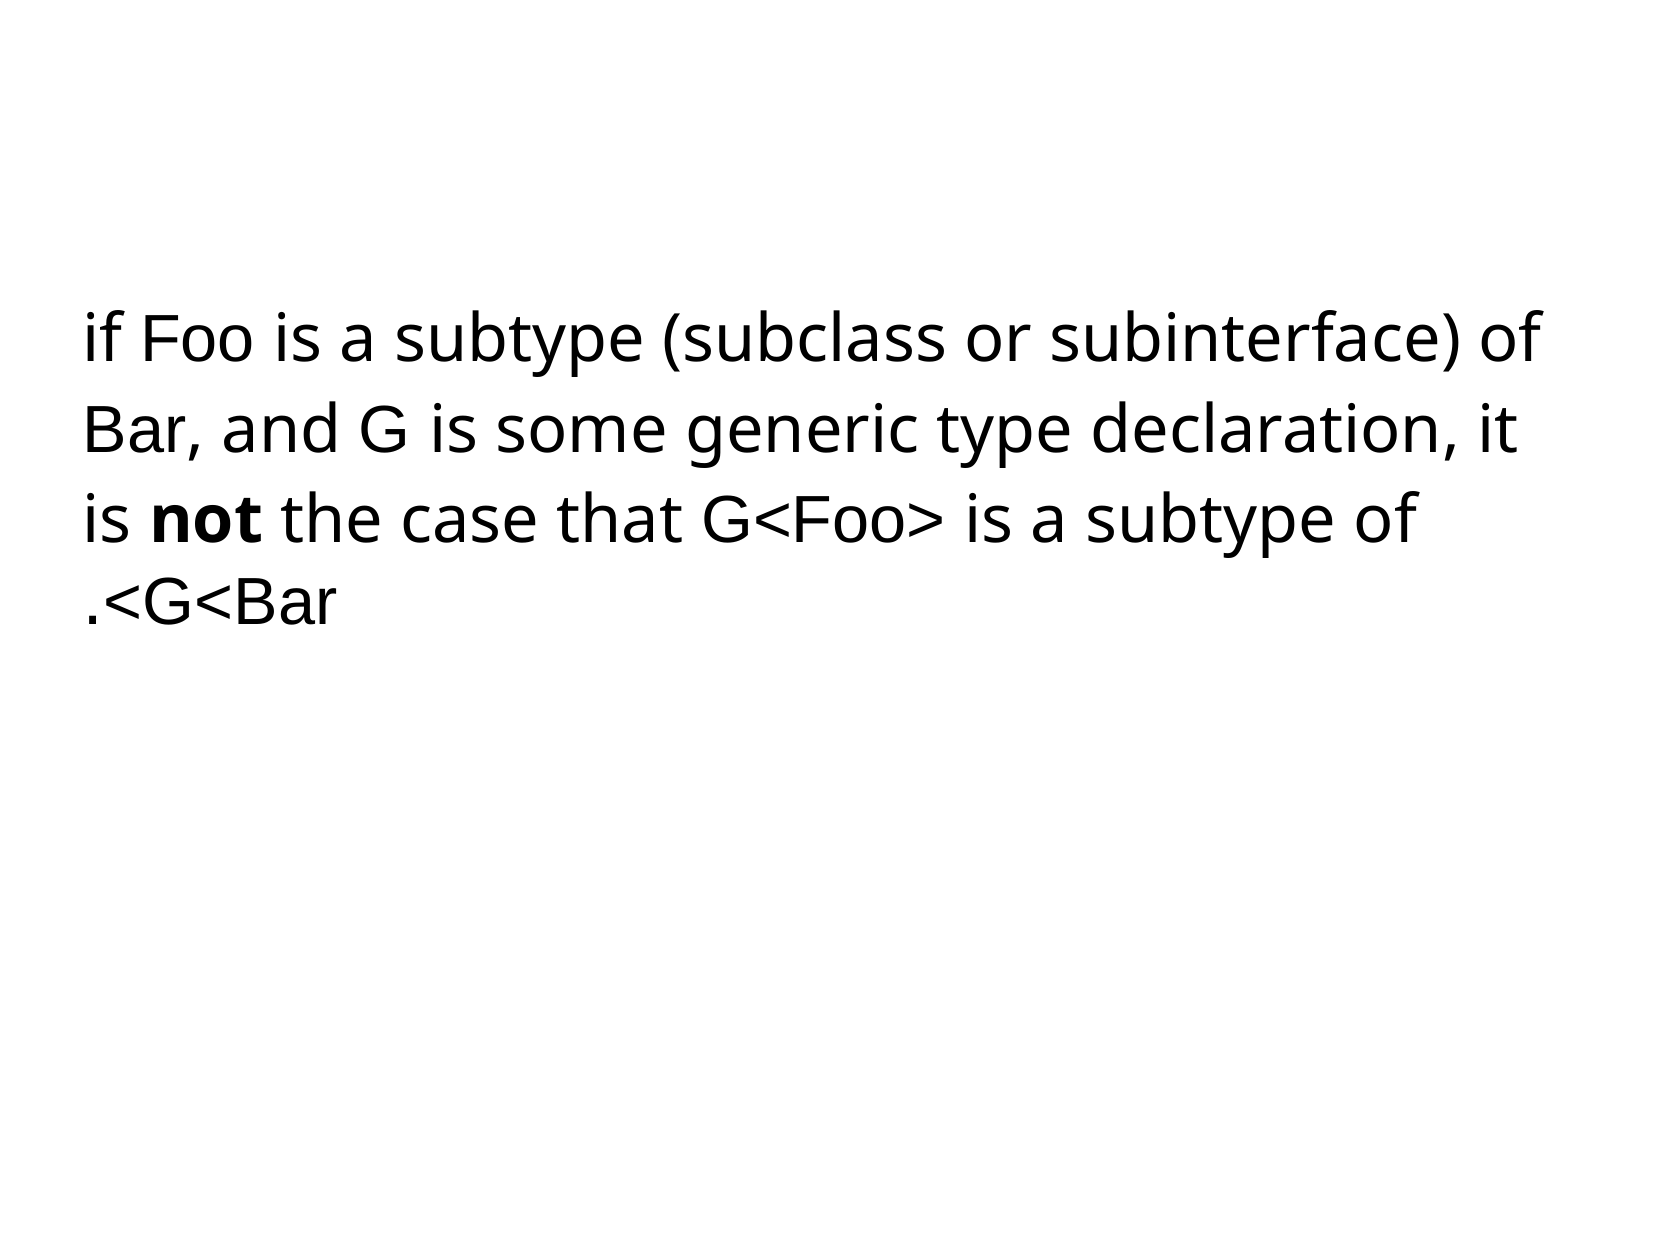

#
if Foo is a subtype (subclass or subinterface) of Bar, and G is some generic type declaration, it is not the case that G<Foo> is a subtype of G<Bar>.